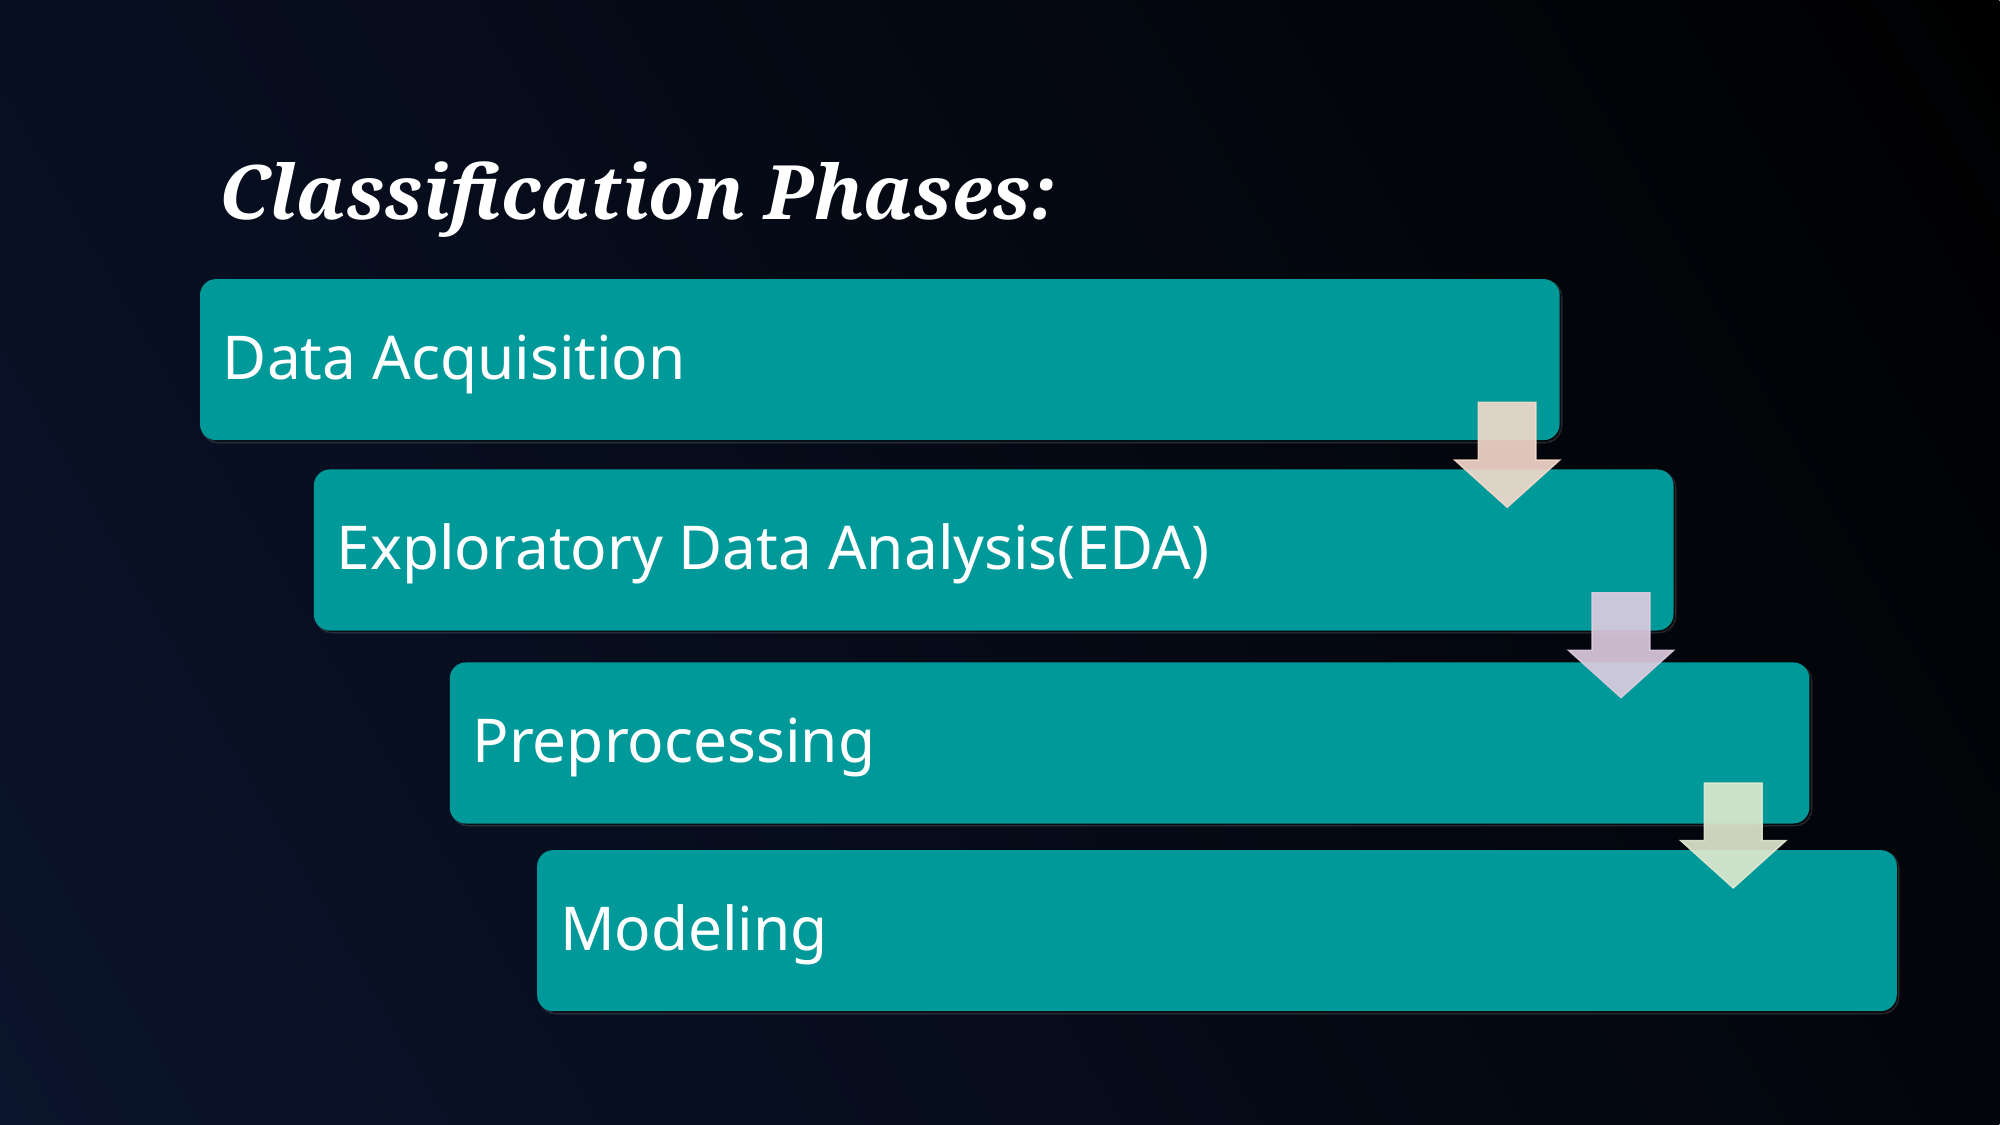

# Classification Phases:
Data Acquisition
Exploratory Data Analysis(EDA)
Preprocessing
Modeling